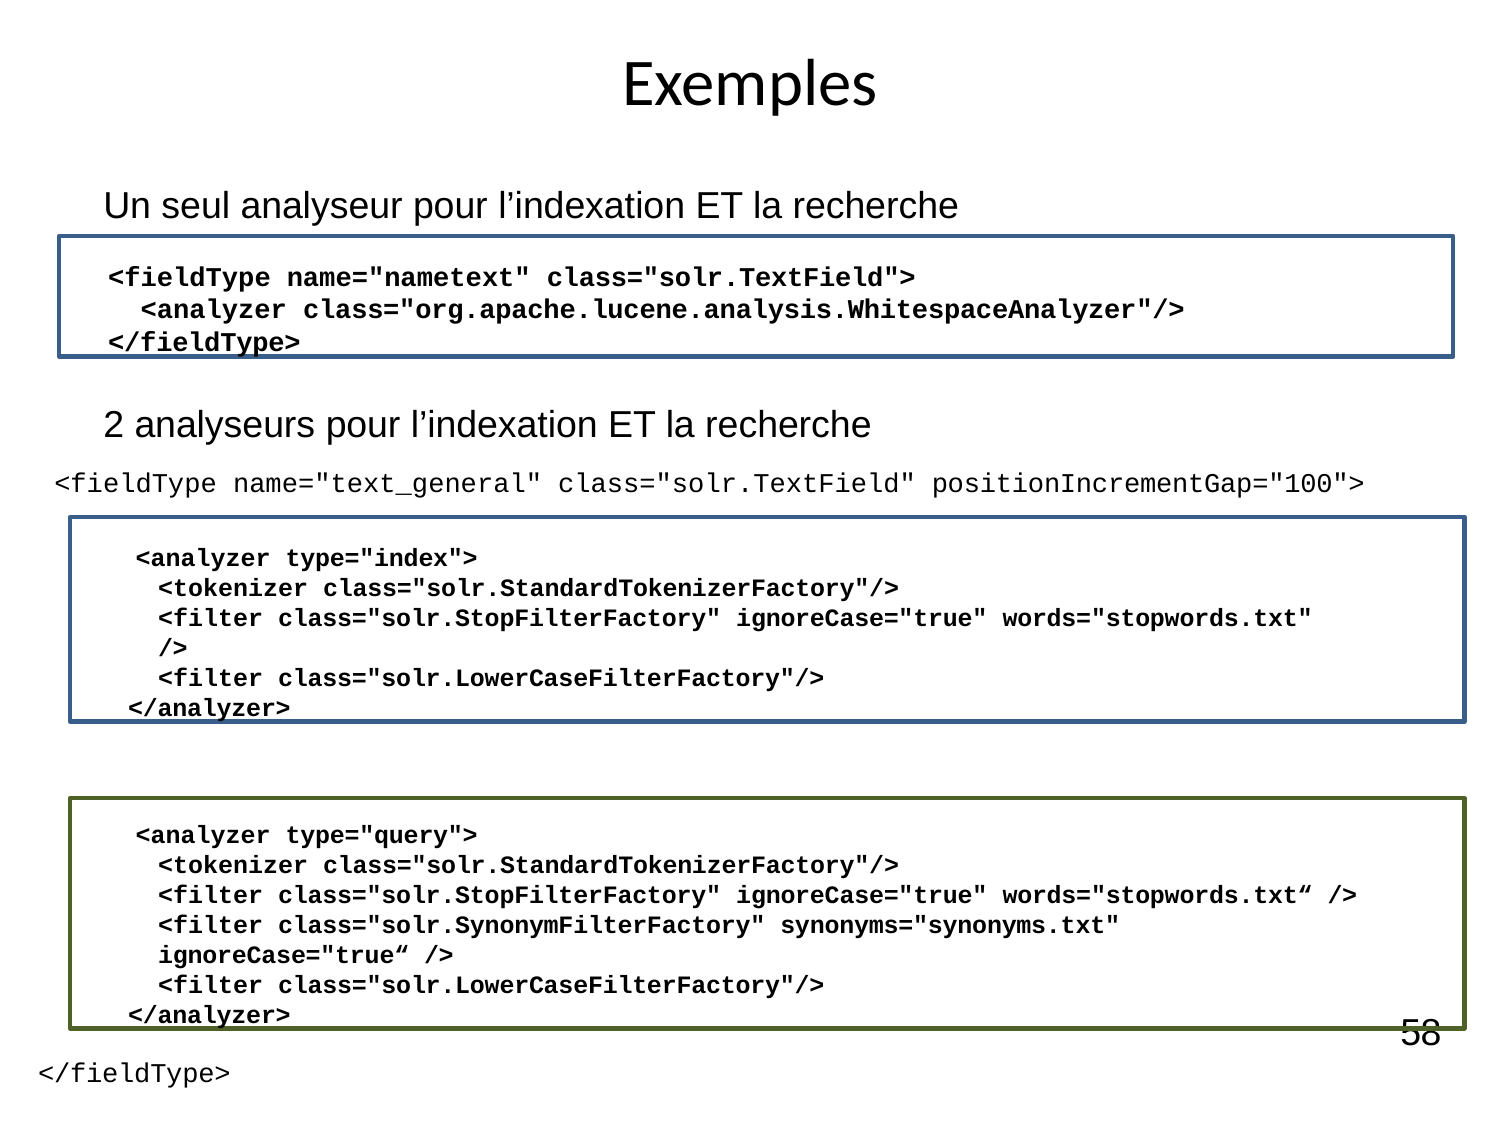

# Exemples
Un seul analyseur pour l’indexation ET la recherche
<fieldType name="nametext" class="solr.TextField">
<analyzer class="org.apache.lucene.analysis.WhitespaceAnalyzer"/>
</fieldType>
2 analyseurs pour l’indexation ET la recherche
<fieldType name="text_general" class="solr.TextField" positionIncrementGap="100">
<analyzer type="index">
<tokenizer class="solr.StandardTokenizerFactory"/>
<filter class="solr.StopFilterFactory" ignoreCase="true" words="stopwords.txt"	/>
<filter class="solr.LowerCaseFilterFactory"/>
</analyzer>
<analyzer type="query">
<tokenizer class="solr.StandardTokenizerFactory"/>
<filter class="solr.StopFilterFactory" ignoreCase="true" words="stopwords.txt“ />
<filter class="solr.SynonymFilterFactory" synonyms="synonyms.txt"	ignoreCase="true“ />
<filter class="solr.LowerCaseFilterFactory"/>
</analyzer>
58
</fieldType>